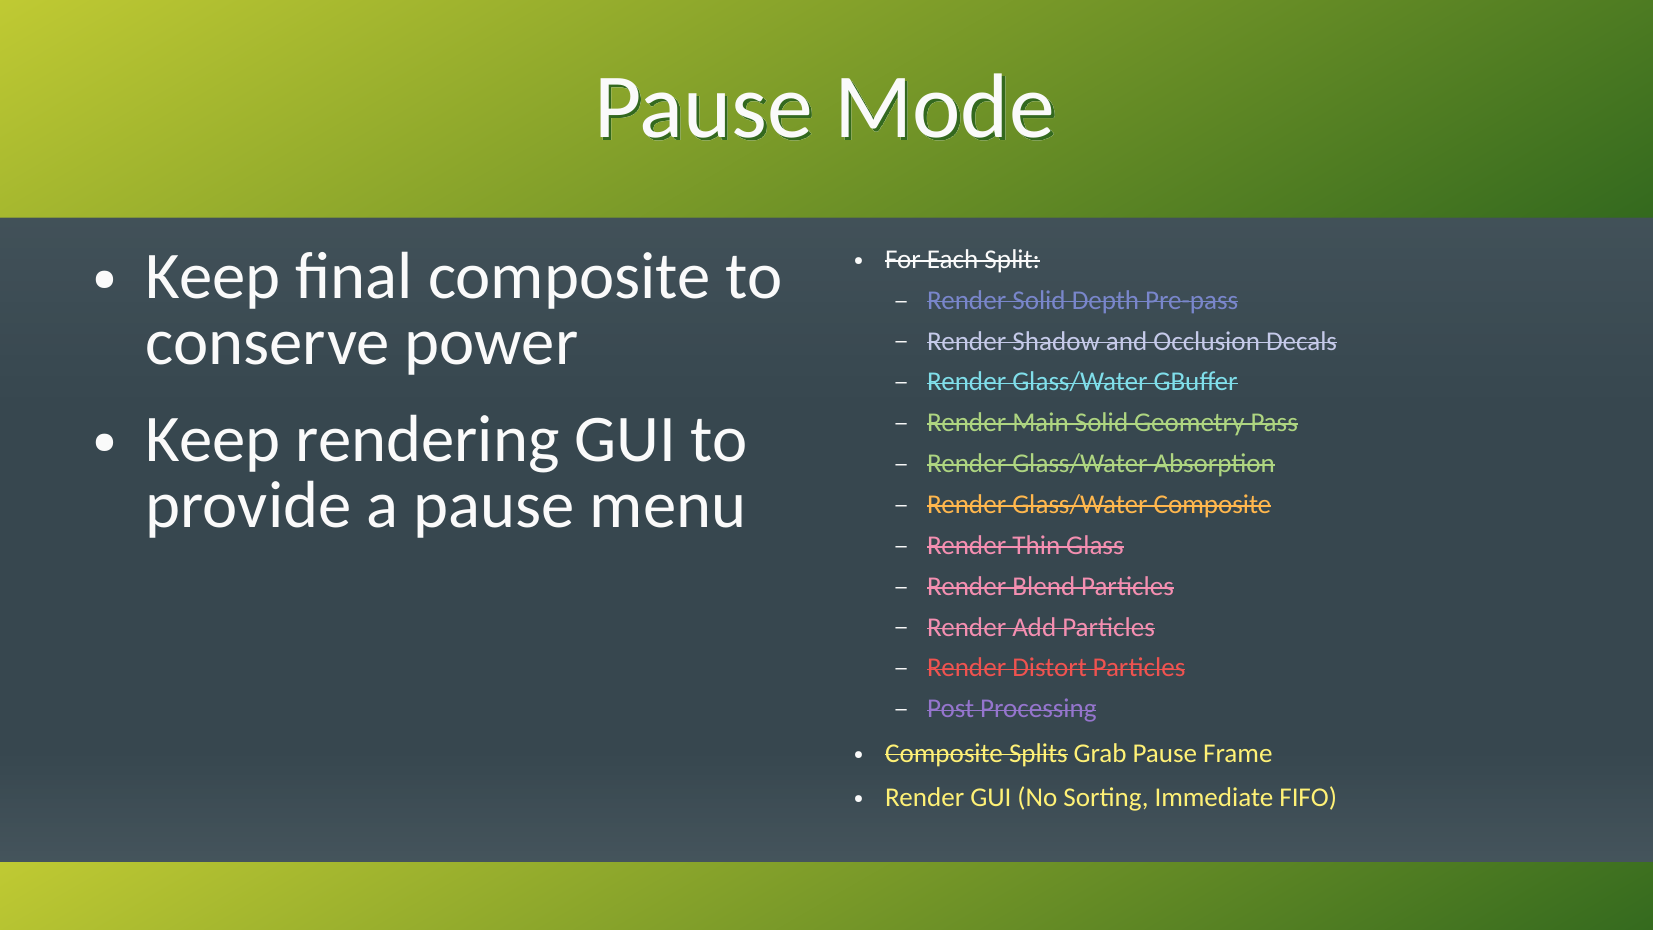

# Pause Mode
Keep final composite to conserve power
Keep rendering GUI to provide a pause menu
For Each Split:
Render Solid Depth Pre-pass
Render Shadow and Occlusion Decals
Render Glass/Water GBuffer
Render Main Solid Geometry Pass
Render Glass/Water Absorption
Render Glass/Water Composite
Render Thin Glass
Render Blend Particles
Render Add Particles
Render Distort Particles
Post Processing
Composite Splits Grab Pause Frame
Render GUI (No Sorting, Immediate FIFO)